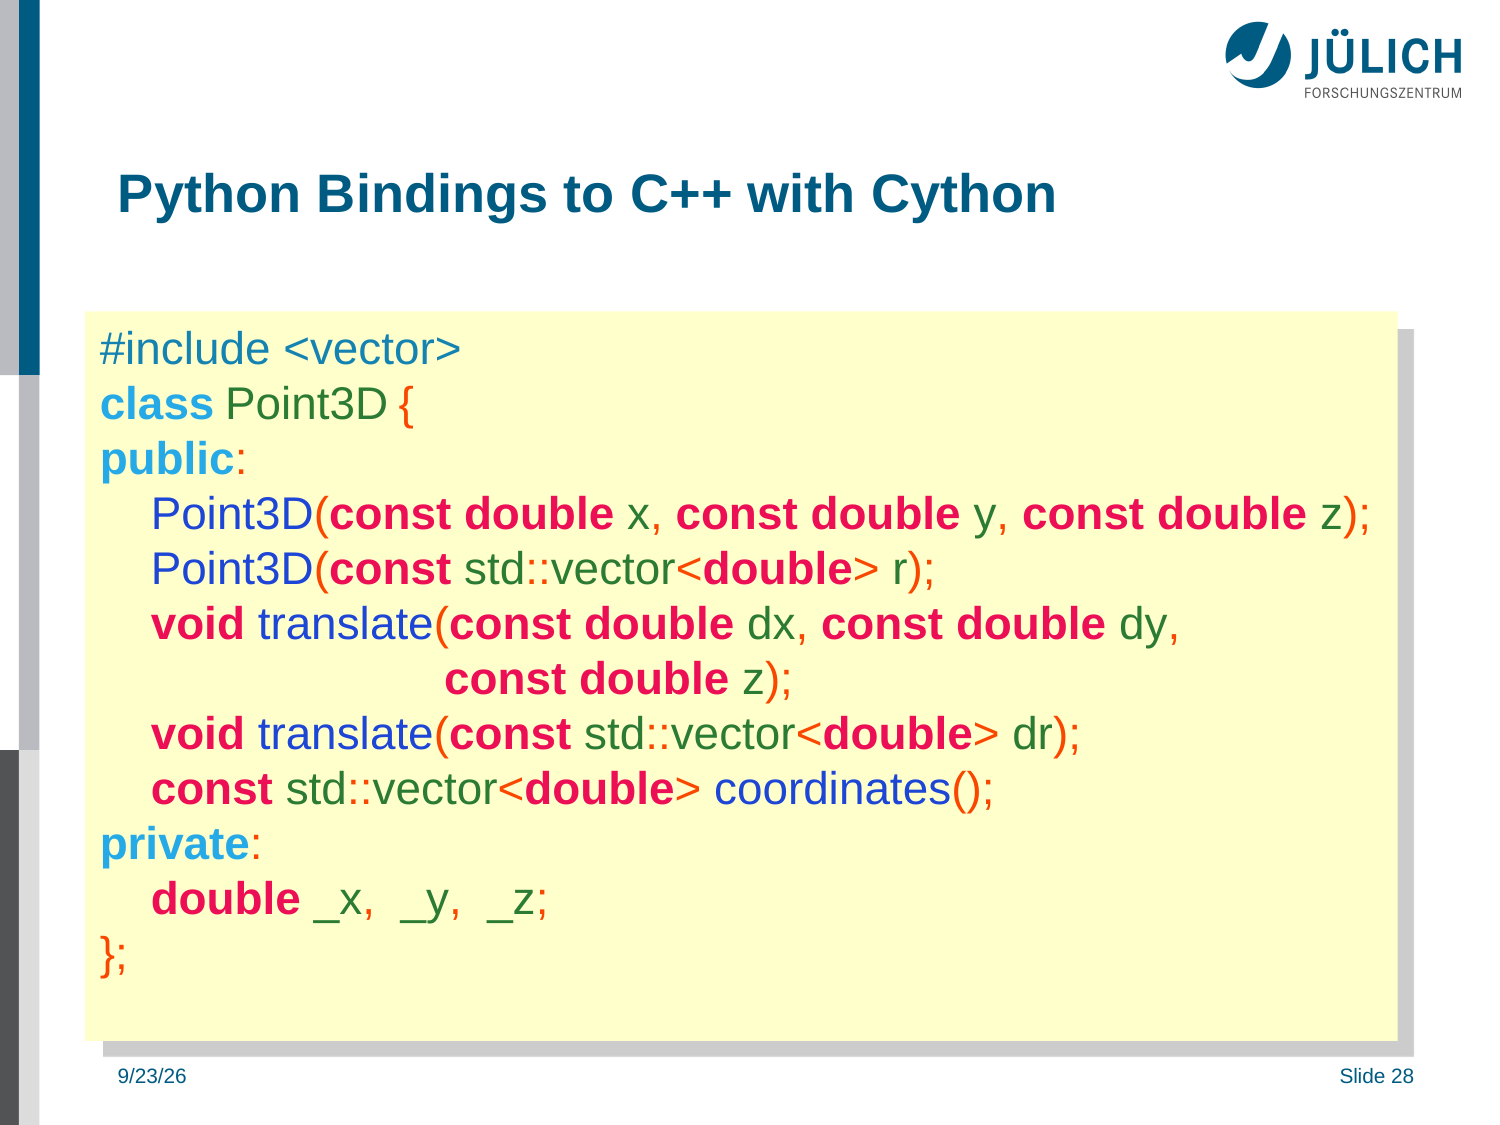

# Python Bindings to C++ with Cython
#include <vector>
class Point3D {
public:
 Point3D(const double x, const double y, const double z);
 Point3D(const std::vector<double> r);
 void translate(const double dx, const double dy,
 const double z);
 void translate(const std::vector<double> dr);
 const std::vector<double> coordinates();
private:
 double _x, _y, _z;
};